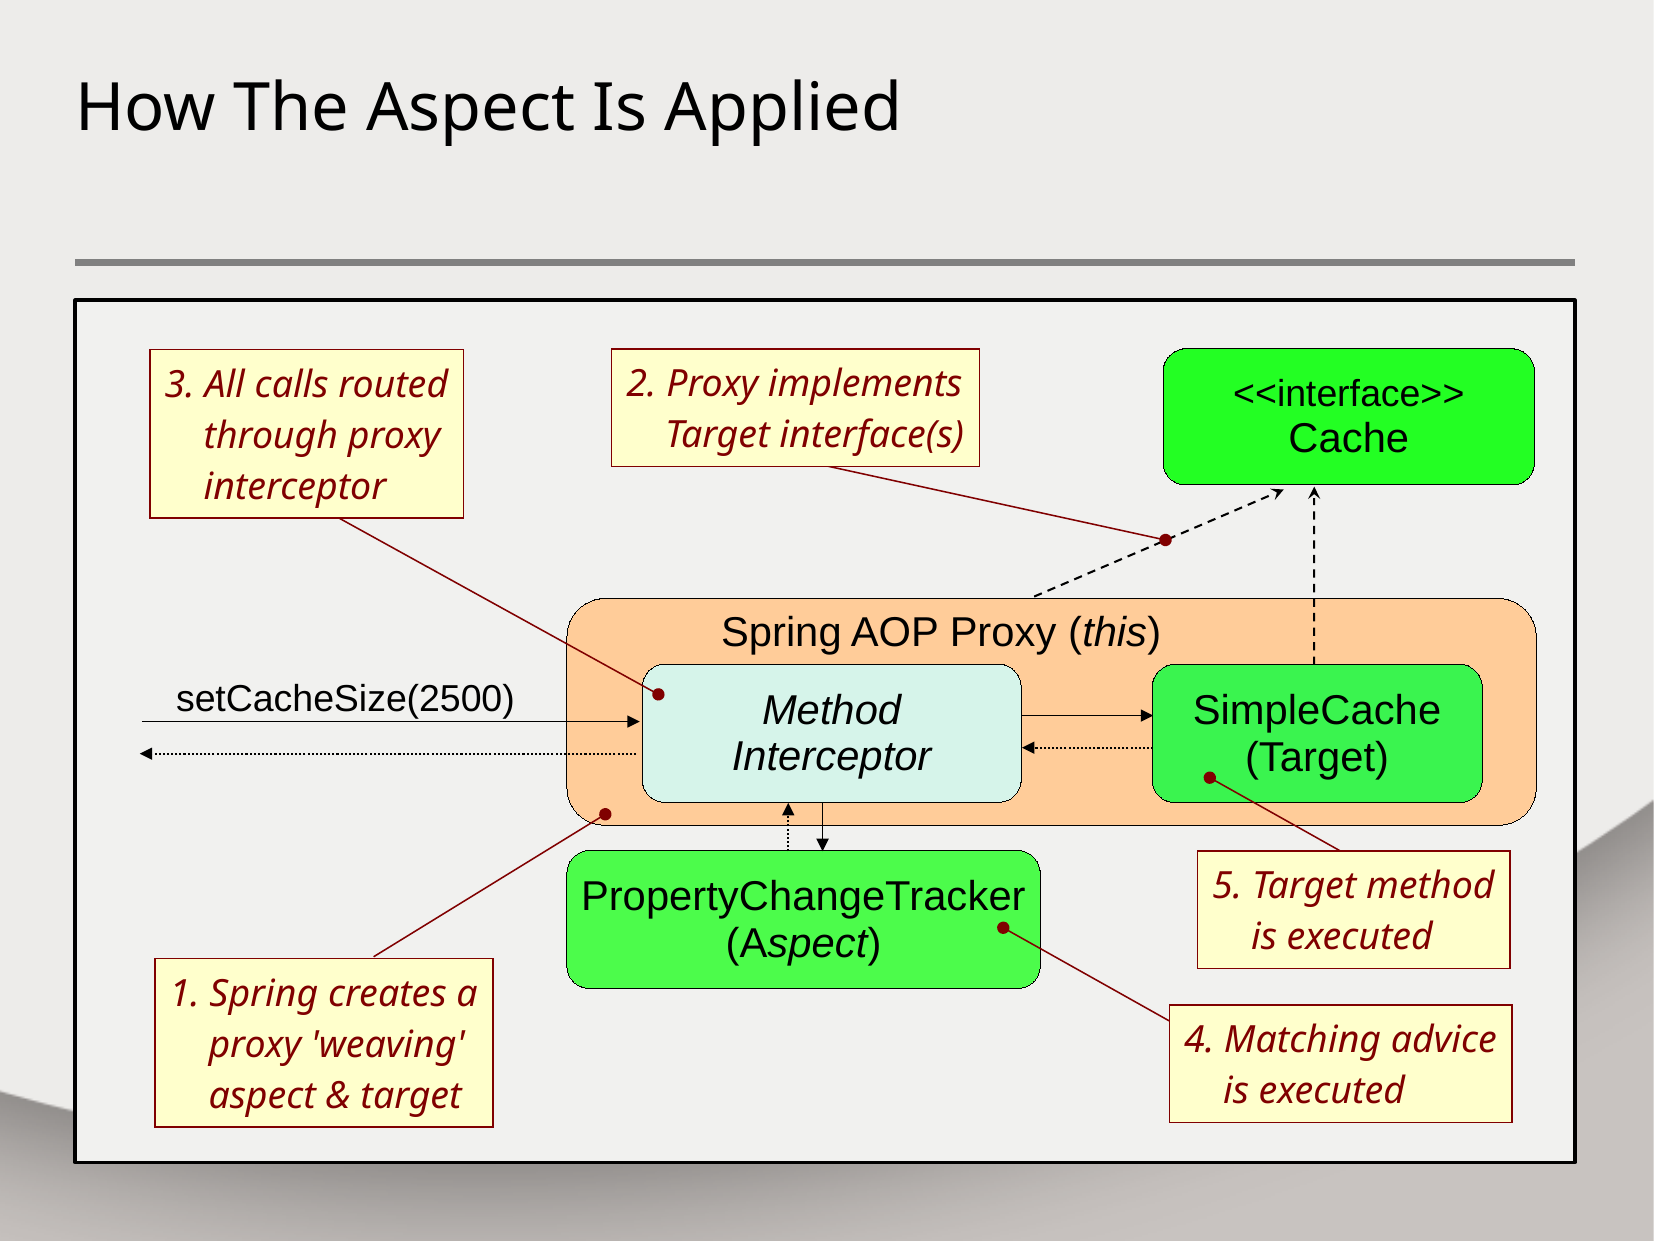

# How The Aspect Is Applied
<<interface>>
Cache
2. Proxy implements
 Target interface(s)
3. All calls routed
 through proxy
 interceptor
Spring AOP Proxy (this)
Method
Interceptor
SimpleCache
(target)
SimpleCache
(target)
SimpleCache
(Target)
setCacheSize(2500)
PropertyChangeTracker
(Aspect)
5. Target method
 is executed
1. Spring creates a
 proxy 'weaving'
 aspect & target
4. Matching advice
 is executed